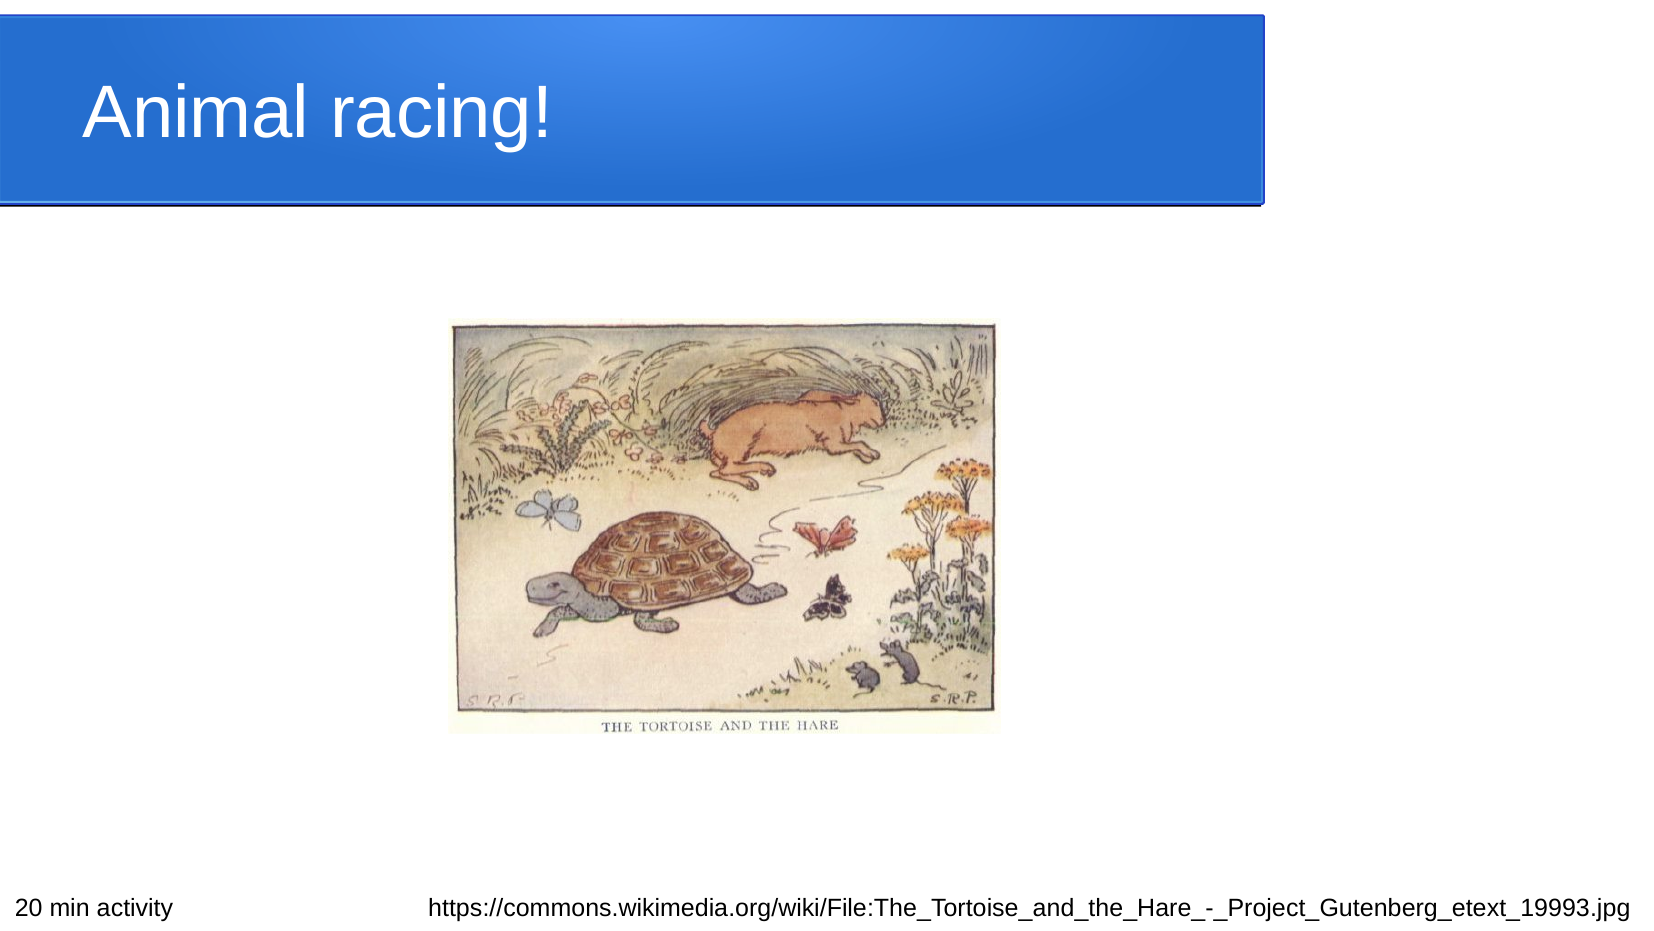

# Animal racing!
20 min activity
https://commons.wikimedia.org/wiki/File:The_Tortoise_and_the_Hare_-_Project_Gutenberg_etext_19993.jpg